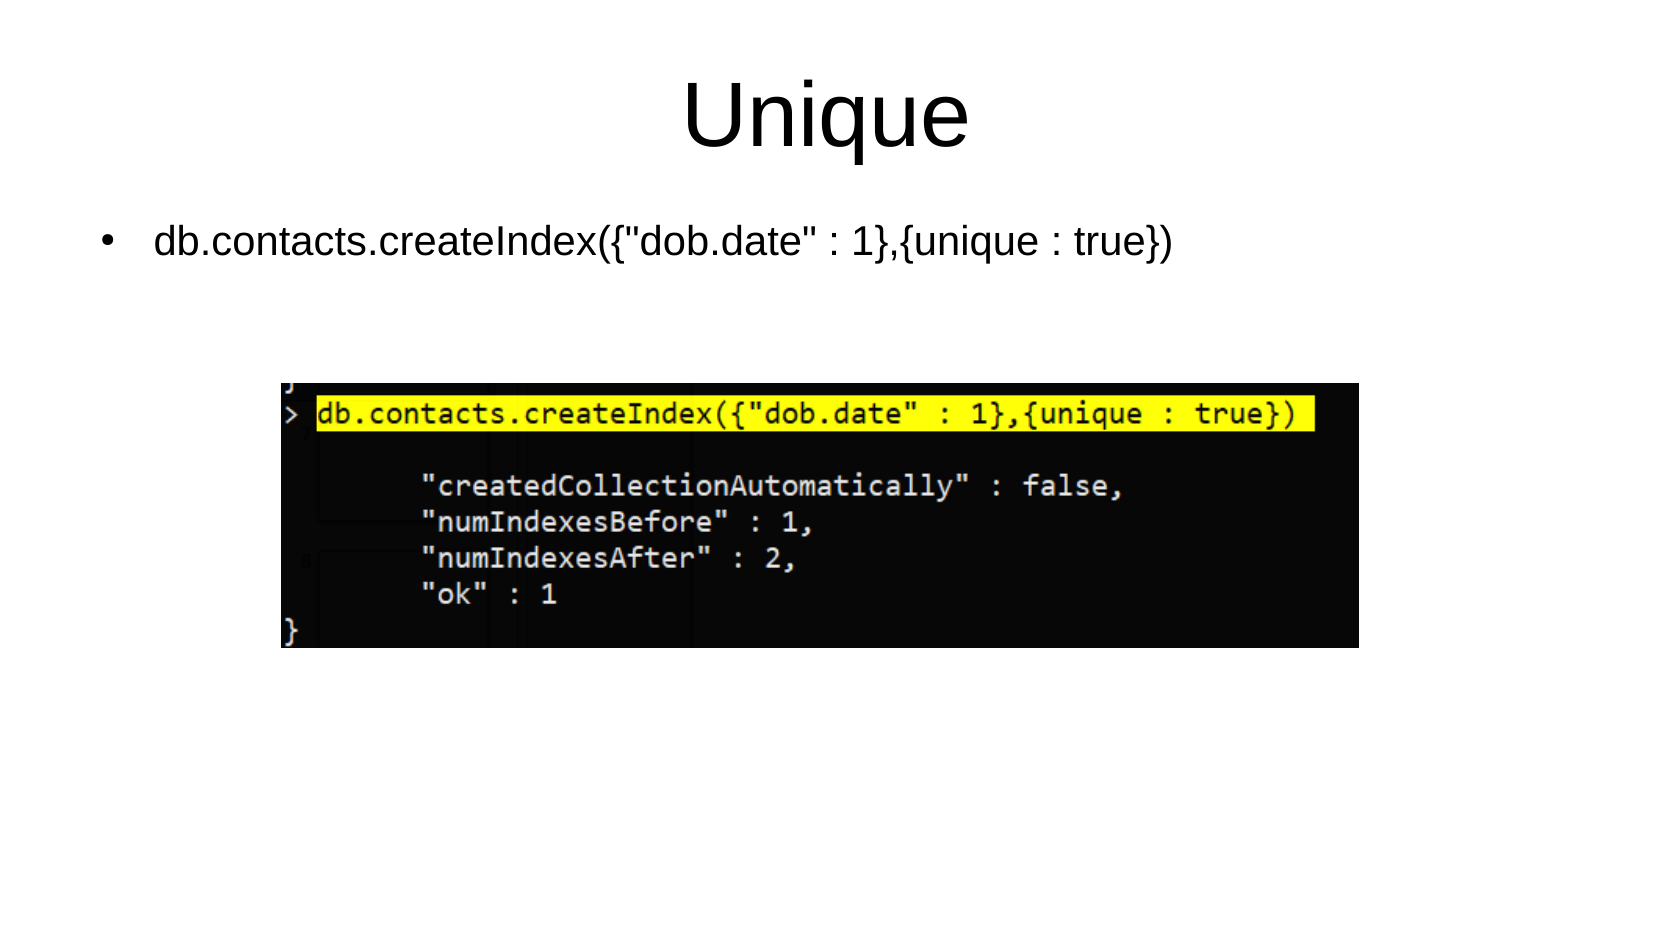

# Unique
db.contacts.createIndex({"dob.date" : 1},{unique : true})